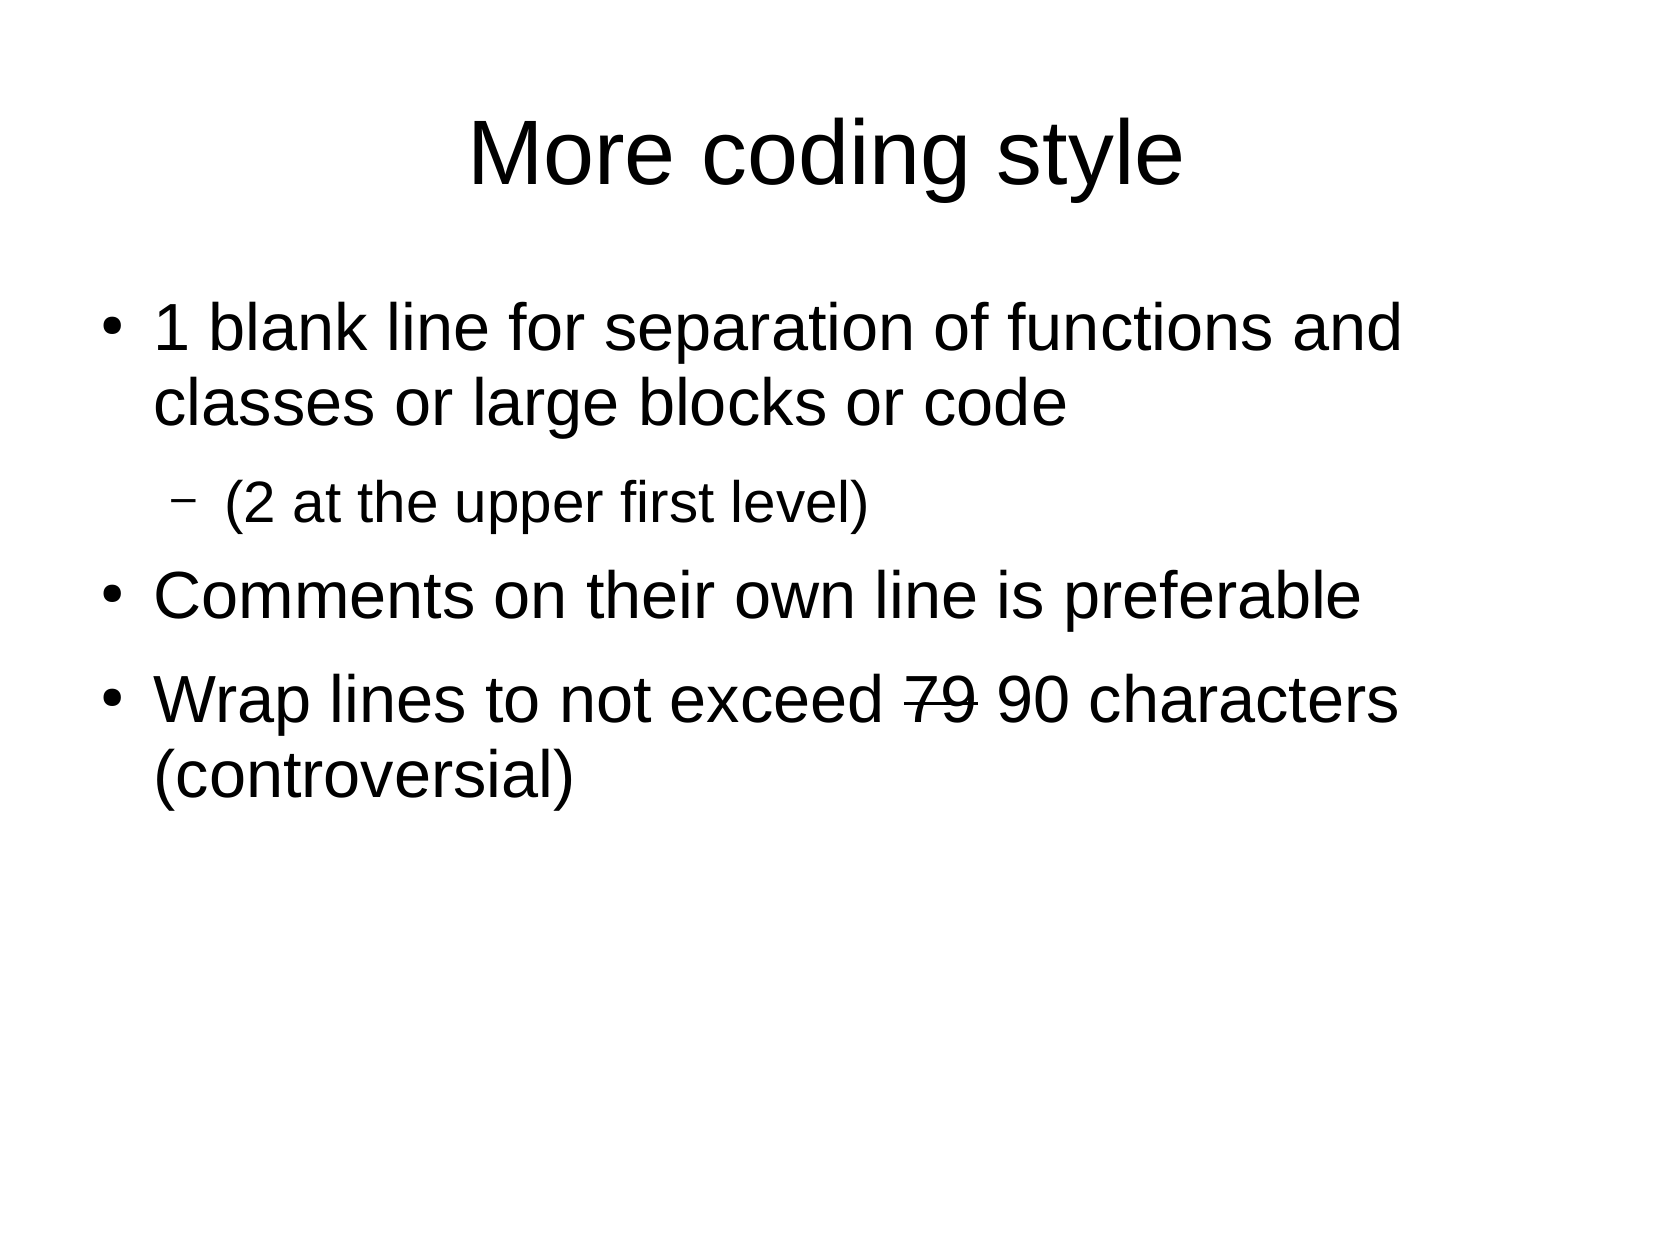

# More coding style
1 blank line for separation of functions and classes or large blocks or code
(2 at the upper first level)
Comments on their own line is preferable
Wrap lines to not exceed 79 90 characters (controversial)